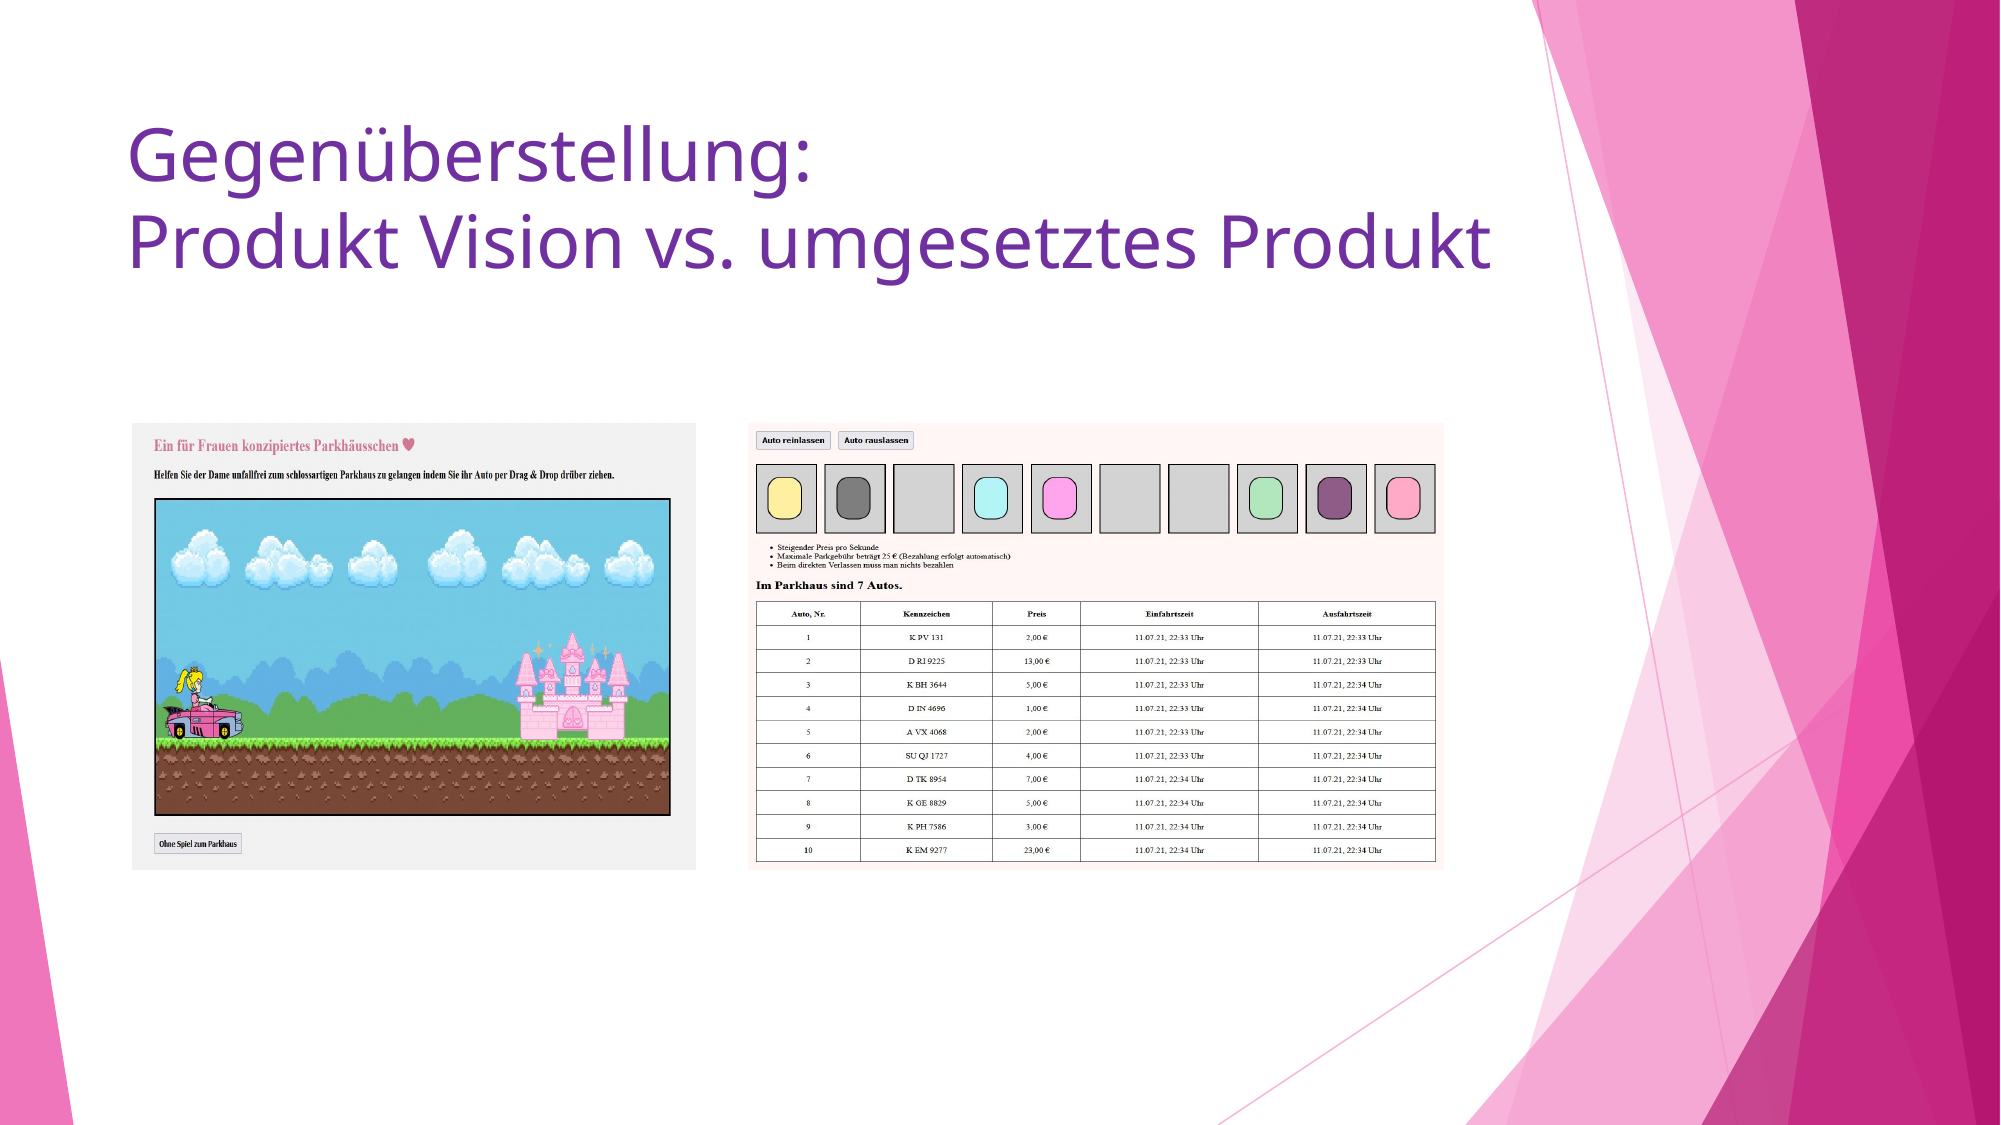

# Gegenüberstellung: Produkt Vision vs. umgesetztes Produkt